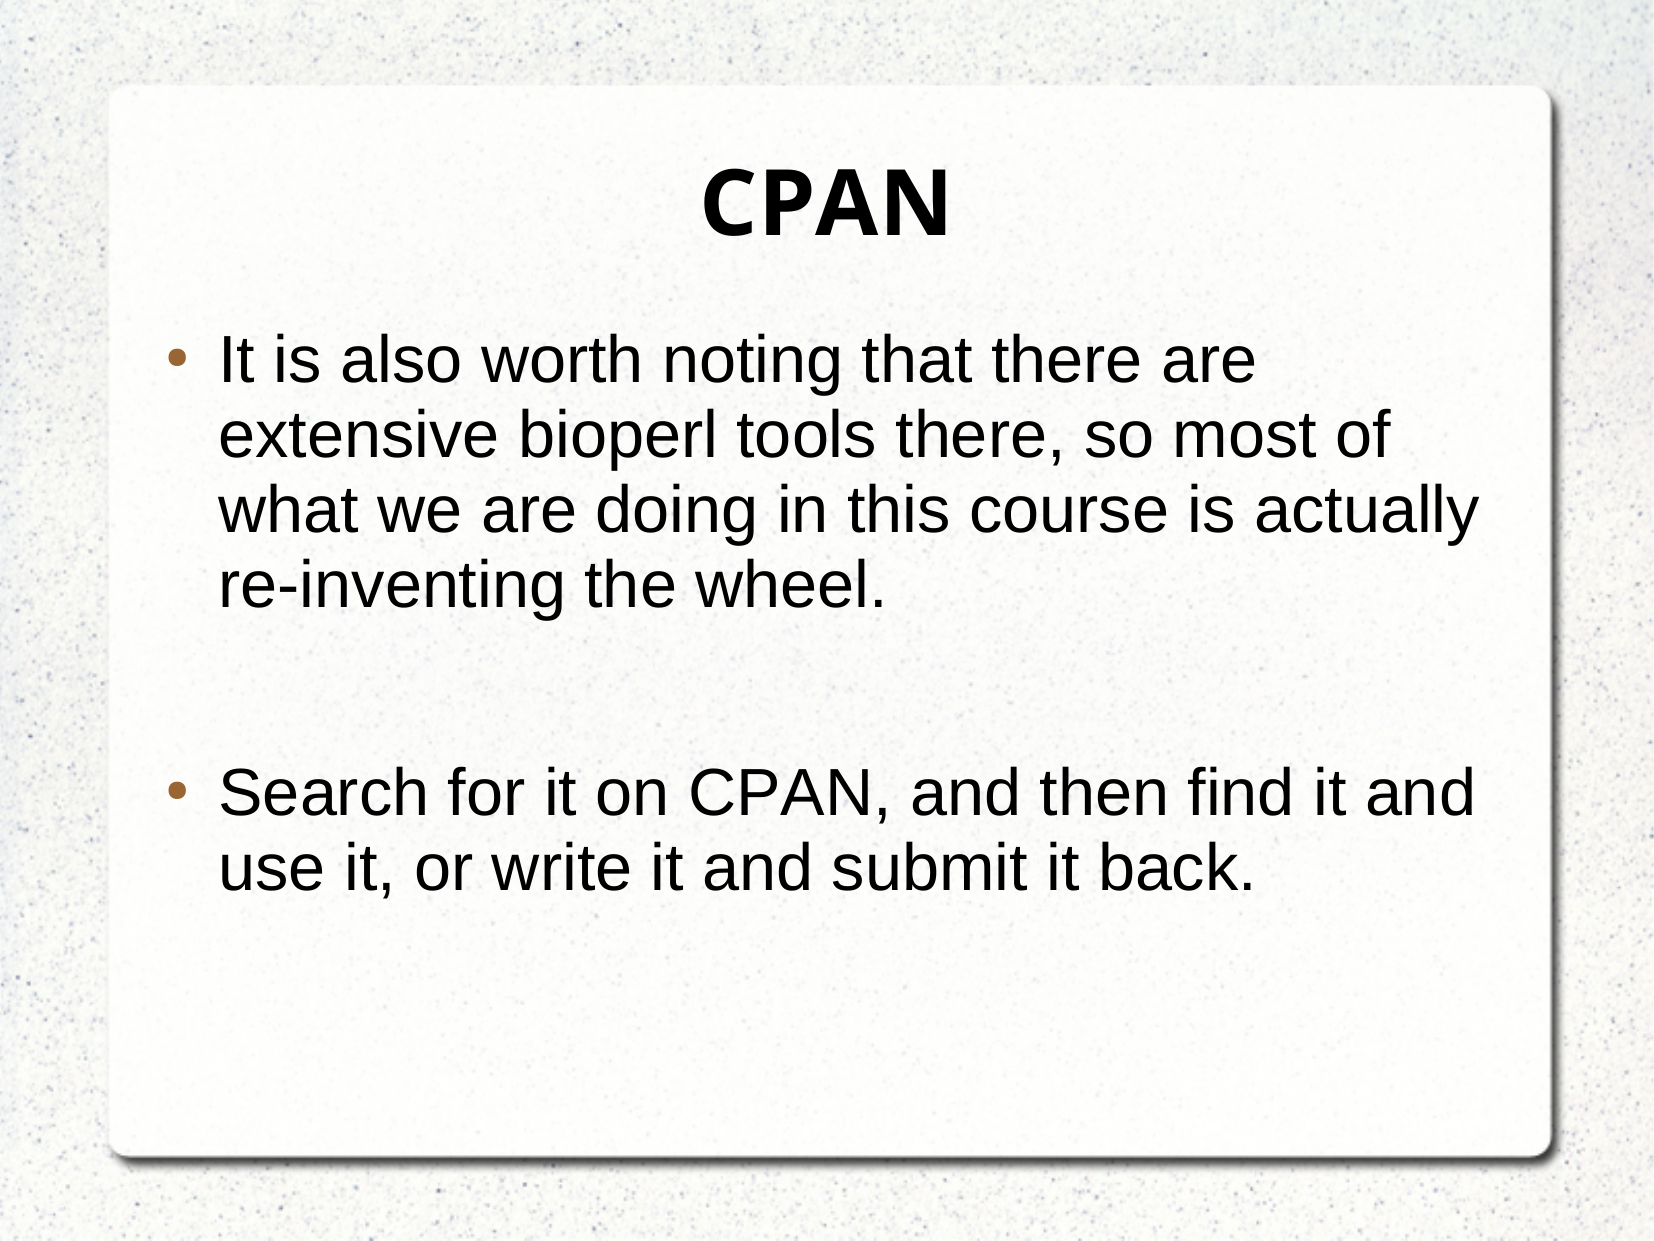

# CPAN
It is also worth noting that there are extensive bioperl tools there, so most of what we are doing in this course is actually re-inventing the wheel.
Search for it on CPAN, and then find it and use it, or write it and submit it back.